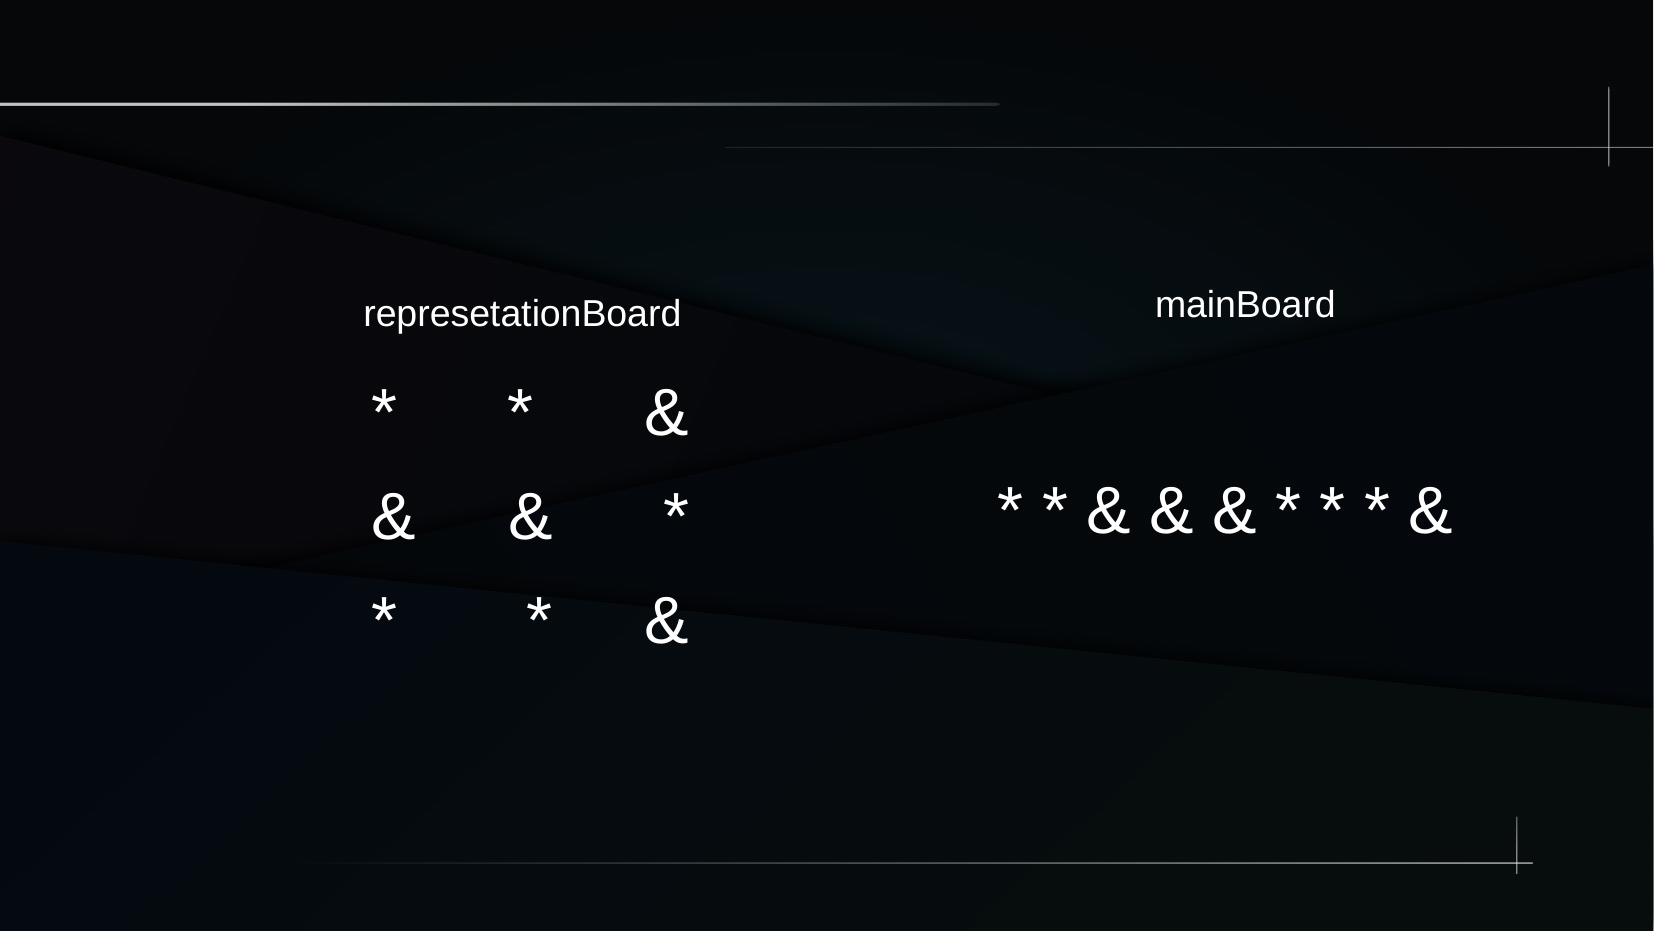

#
mainBoard
represetationBoard
 * * &
 & & *
 * * &
* * & & & * * * &